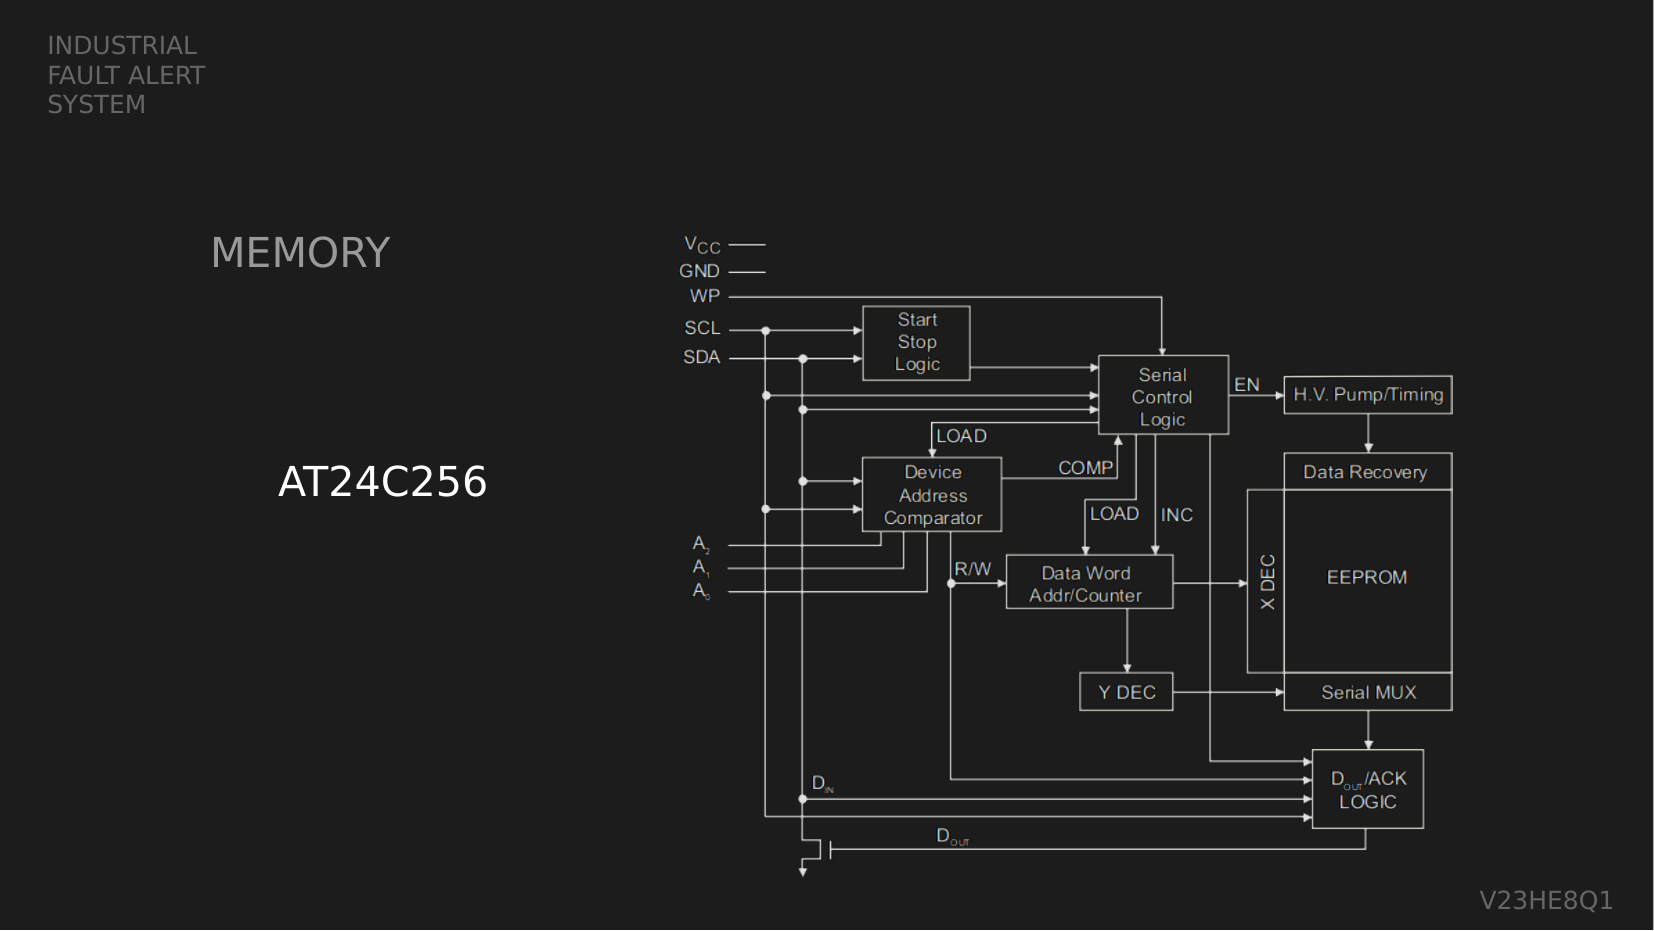

INDUSTRIAL FAULT ALERT SYSTEM
MEMORY
AT24C256
V23HE8Q1